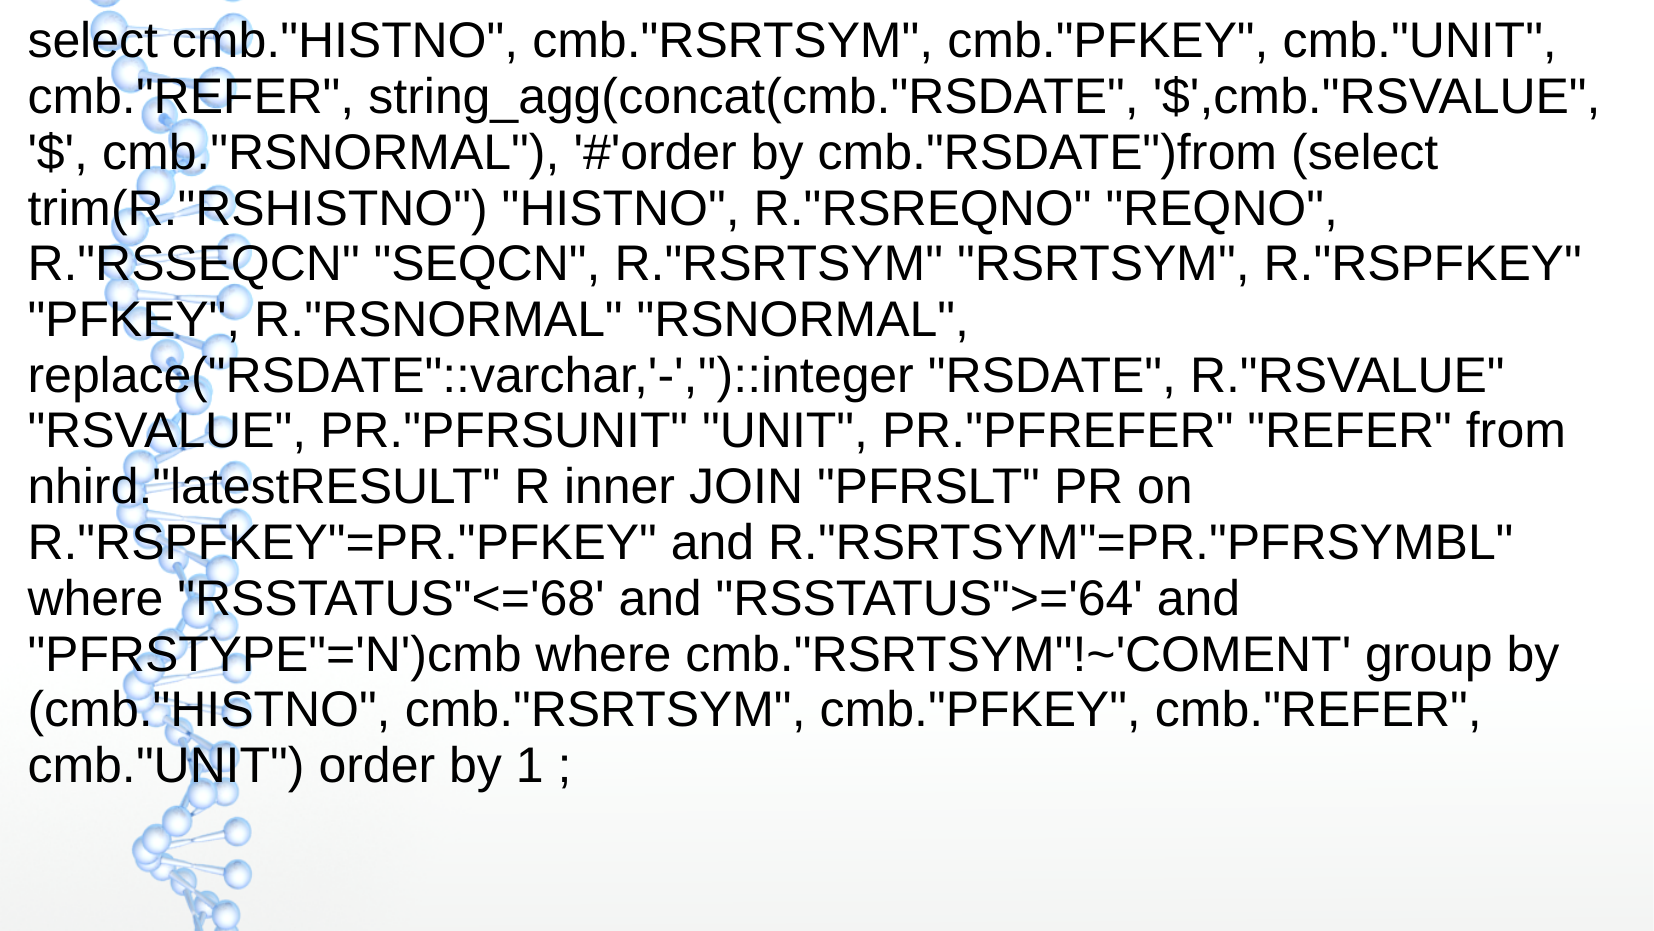

select cmb."HISTNO", cmb."RSRTSYM", cmb."PFKEY", cmb."UNIT", cmb."REFER", string_agg(concat(cmb."RSDATE", '$',cmb."RSVALUE", '$', cmb."RSNORMAL"), '#'order by cmb."RSDATE")from (select trim(R."RSHISTNO") "HISTNO", R."RSREQNO" "REQNO", R."RSSEQCN" "SEQCN", R."RSRTSYM" "RSRTSYM", R."RSPFKEY" "PFKEY", R."RSNORMAL" "RSNORMAL", replace("RSDATE"::varchar,'-','')::integer "RSDATE", R."RSVALUE" "RSVALUE", PR."PFRSUNIT" "UNIT", PR."PFREFER" "REFER" from nhird."latestRESULT" R inner JOIN "PFRSLT" PR on R."RSPFKEY"=PR."PFKEY" and R."RSRTSYM"=PR."PFRSYMBL" where "RSSTATUS"<='68' and "RSSTATUS">='64' and "PFRSTYPE"='N')cmb where cmb."RSRTSYM"!~'COMENT' group by (cmb."HISTNO", cmb."RSRTSYM", cmb."PFKEY", cmb."REFER", cmb."UNIT") order by 1 ;